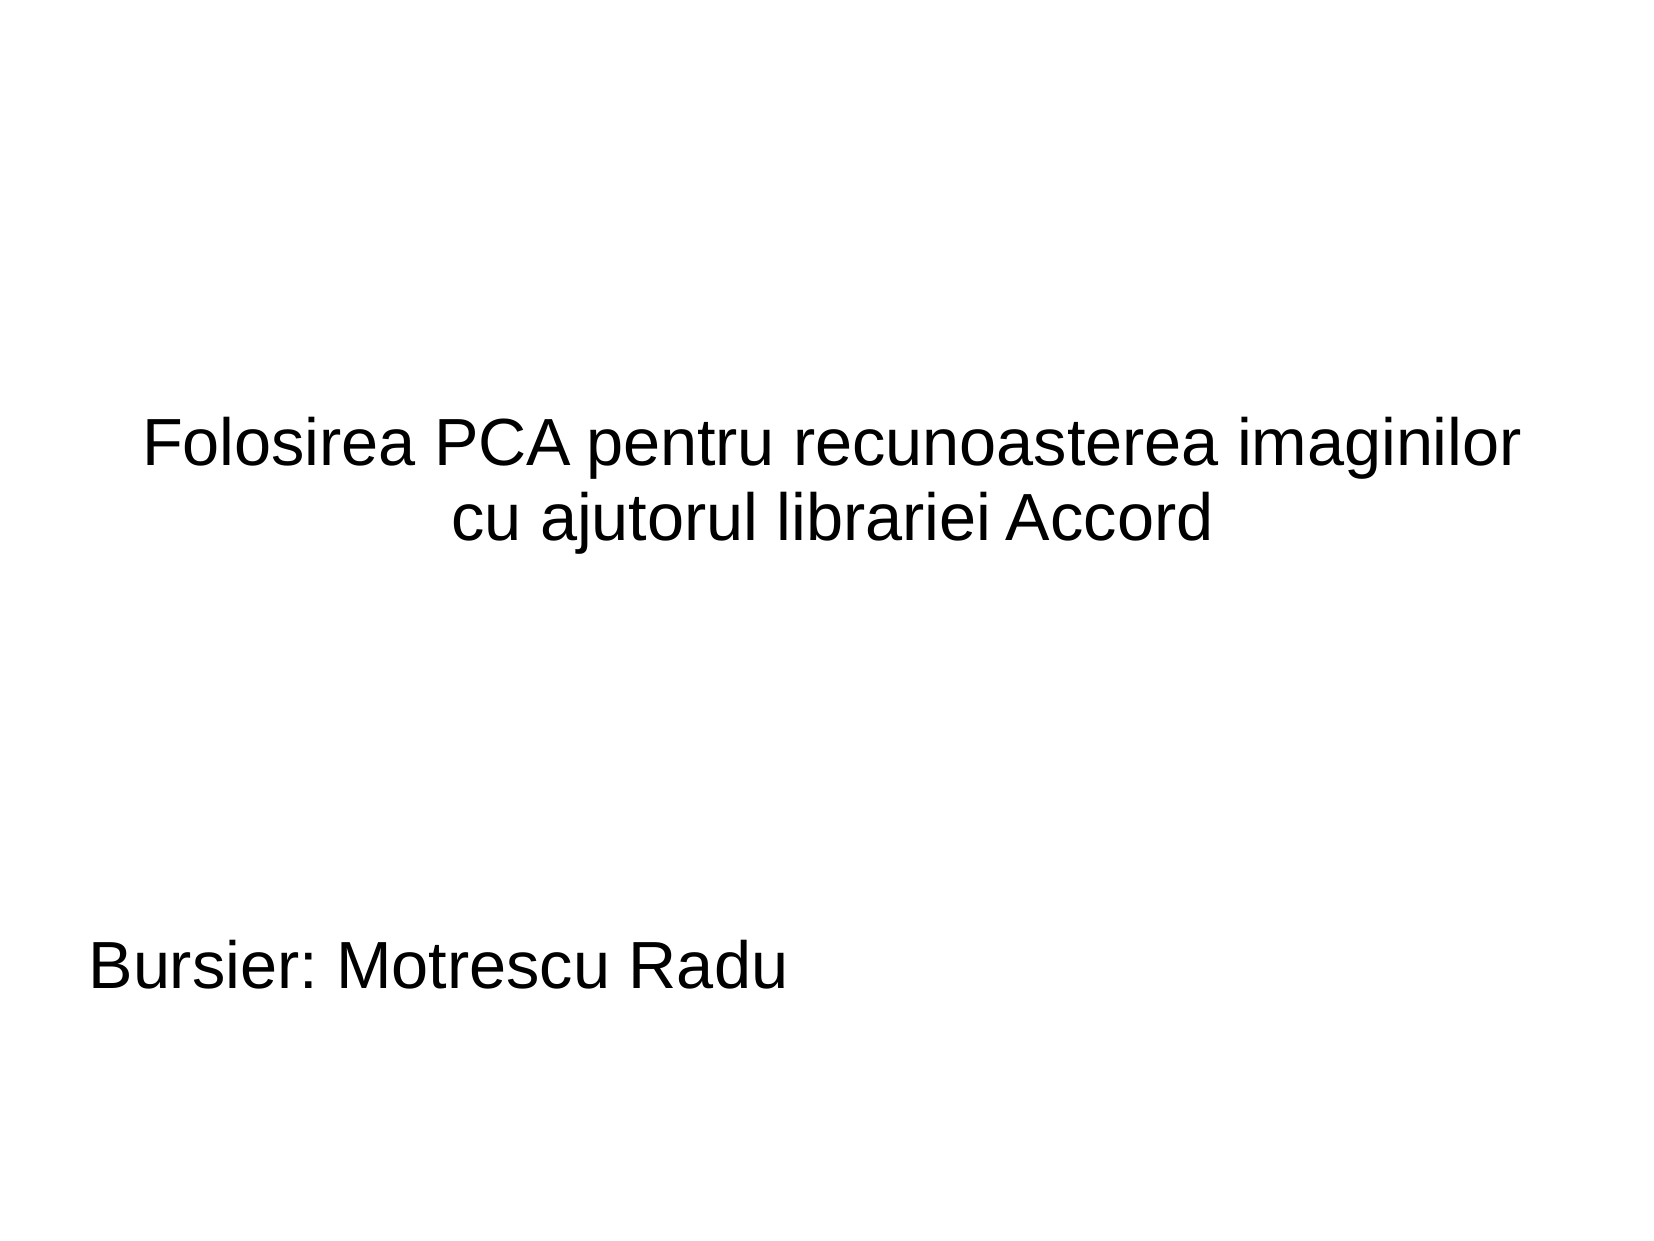

# Folosirea PCA pentru recunoasterea imaginilor
cu ajutorul librariei Accord
Bursier: Motrescu Radu